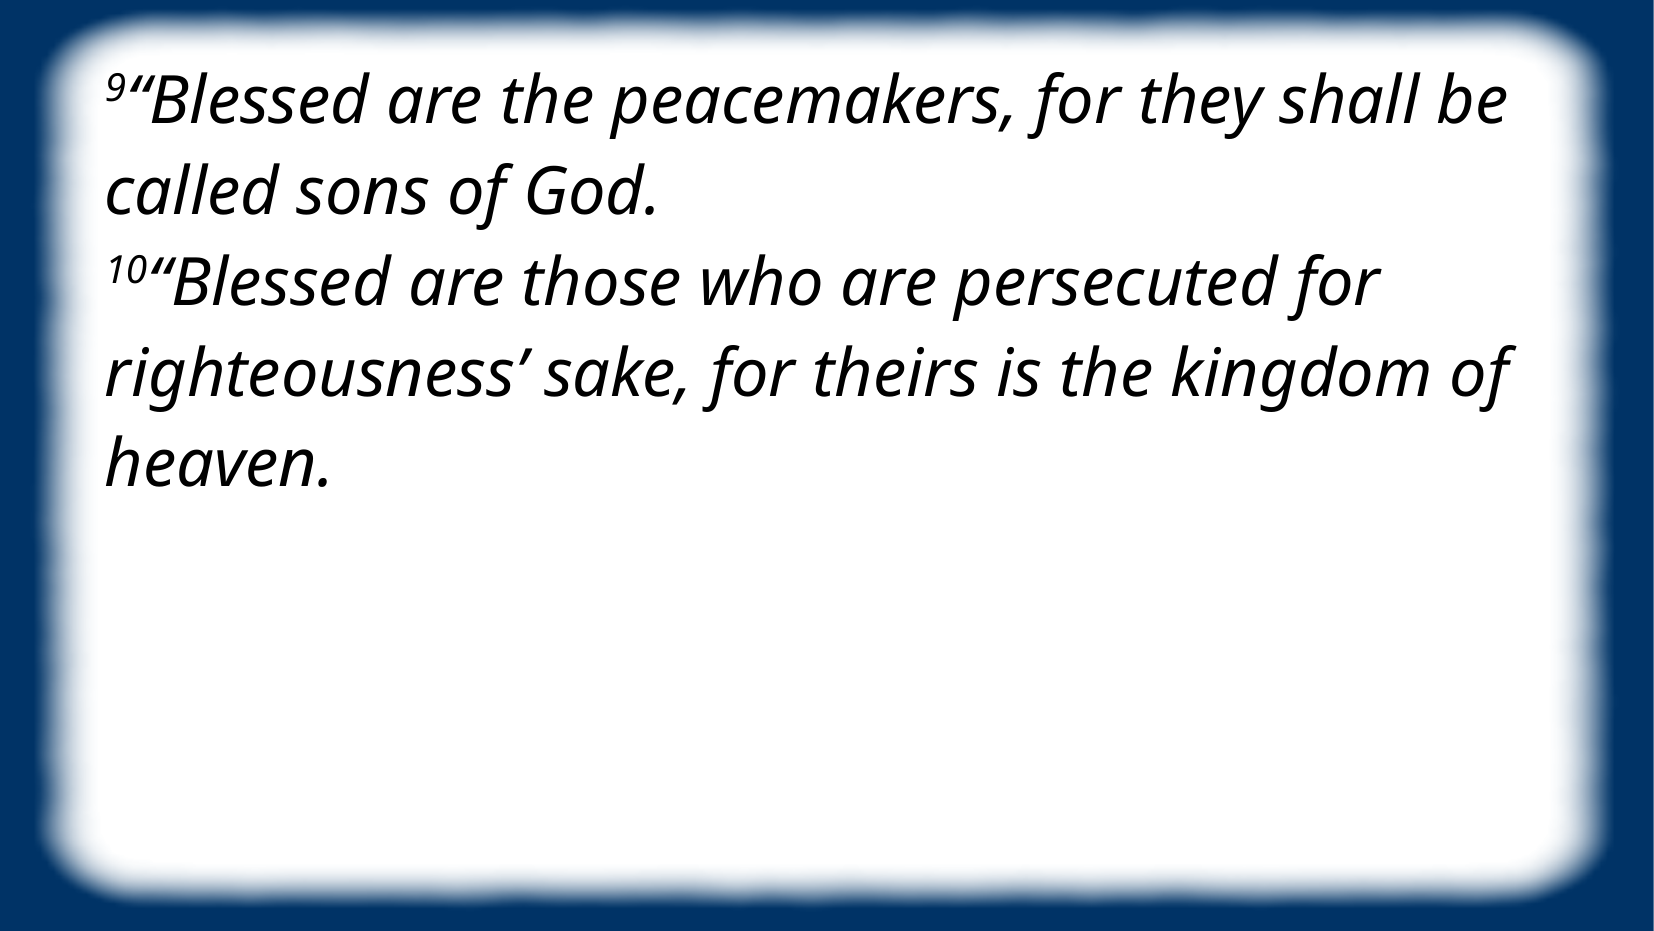

9“Blessed are the peacemakers, for they shall be called sons of God.
10“Blessed are those who are persecuted for righteousness’ sake, for theirs is the kingdom of heaven.